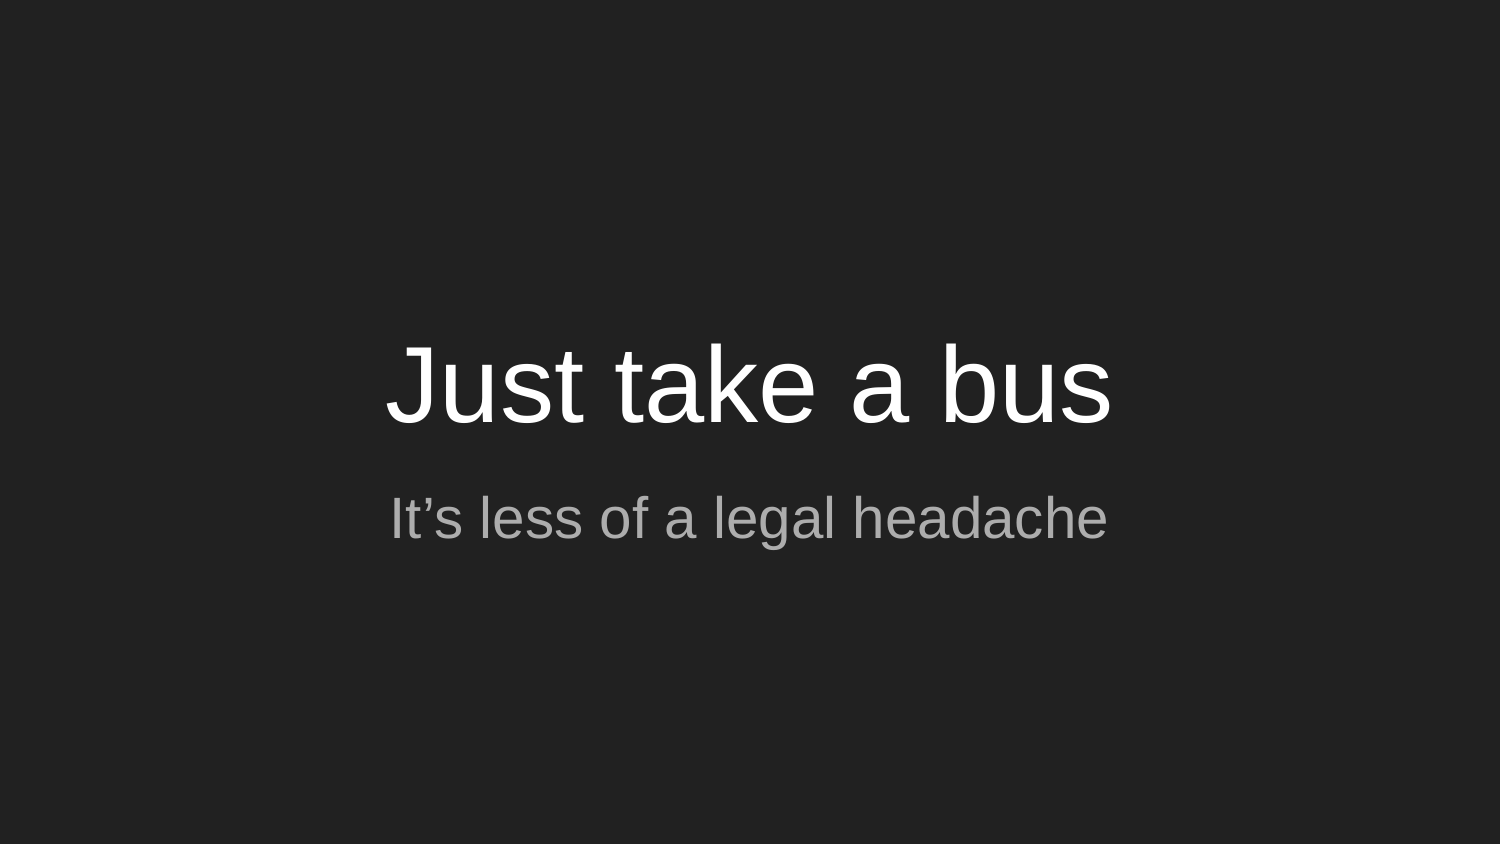

# Just take a bus
It’s less of a legal headache